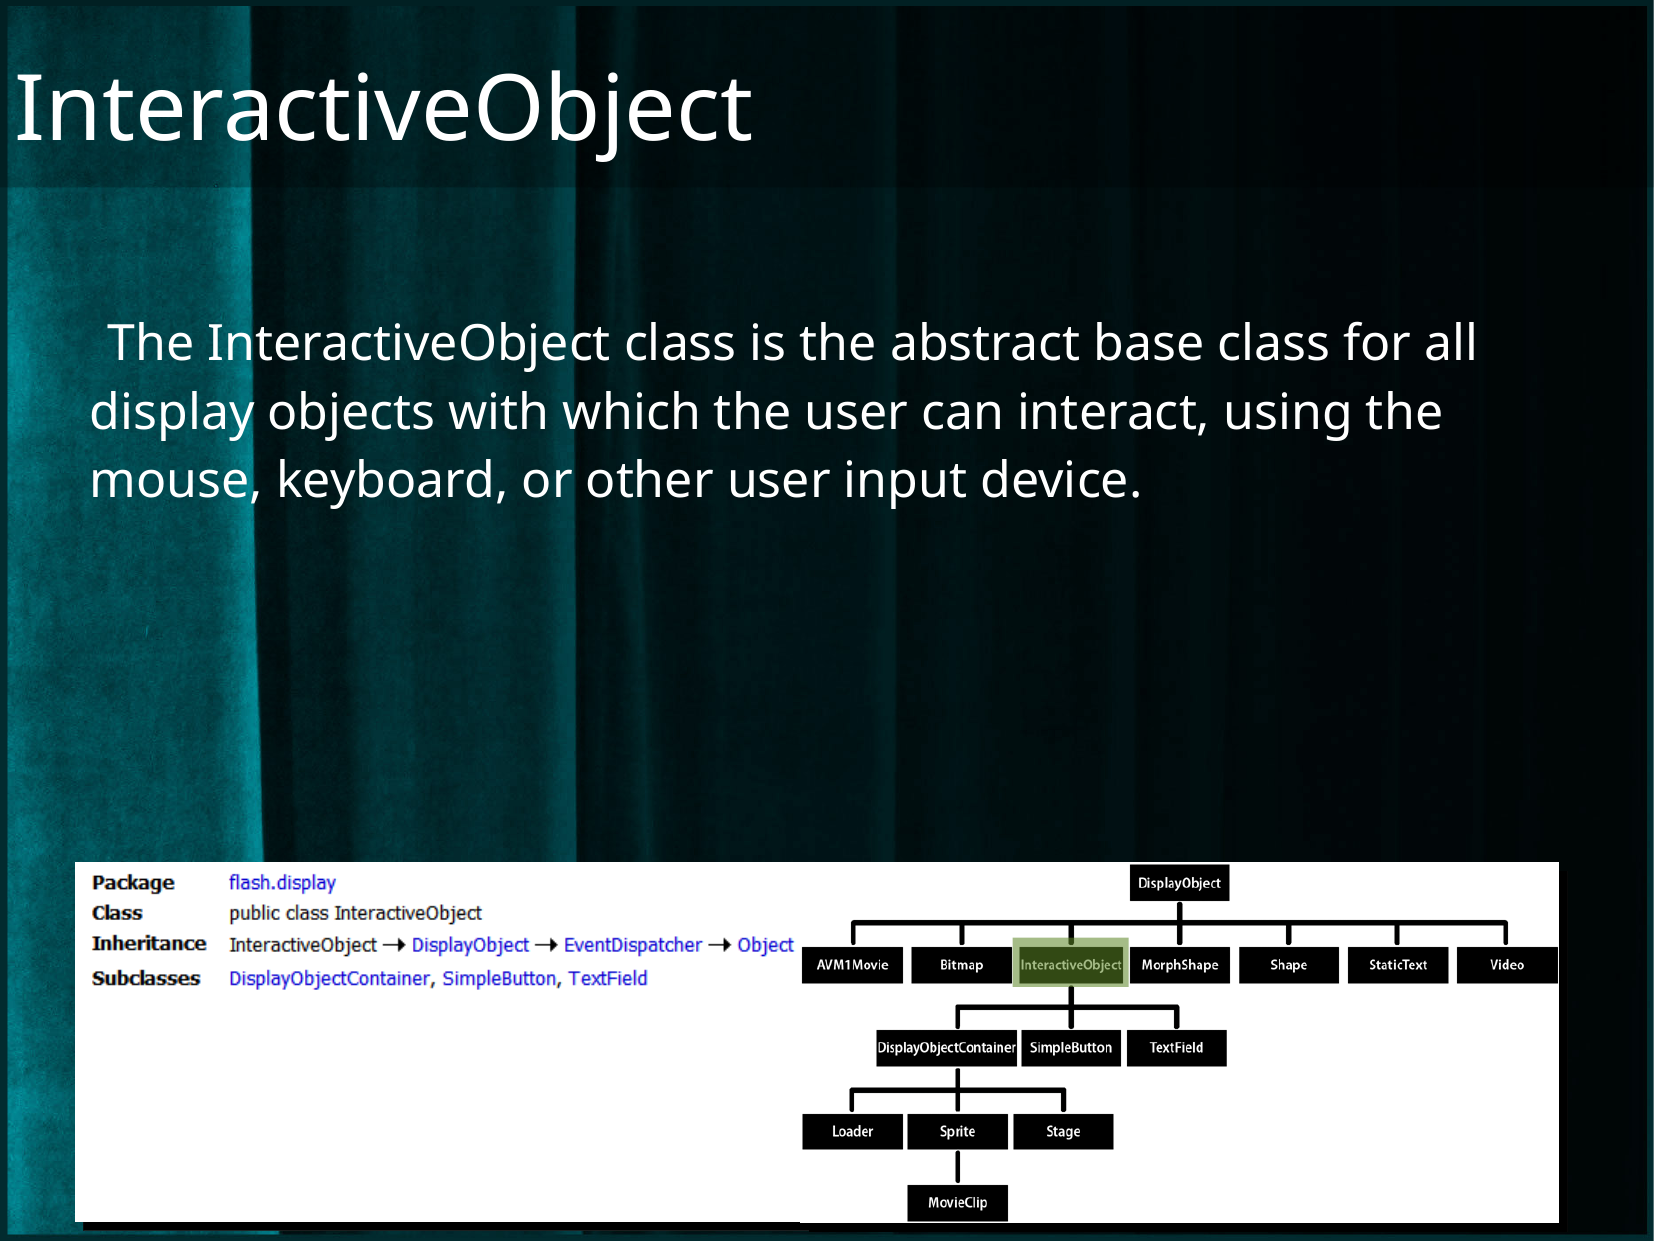

InteractiveObject
The InteractiveObject class is the abstract base class for all display objects with which the user can interact, using the mouse, keyboard, or other user input device.